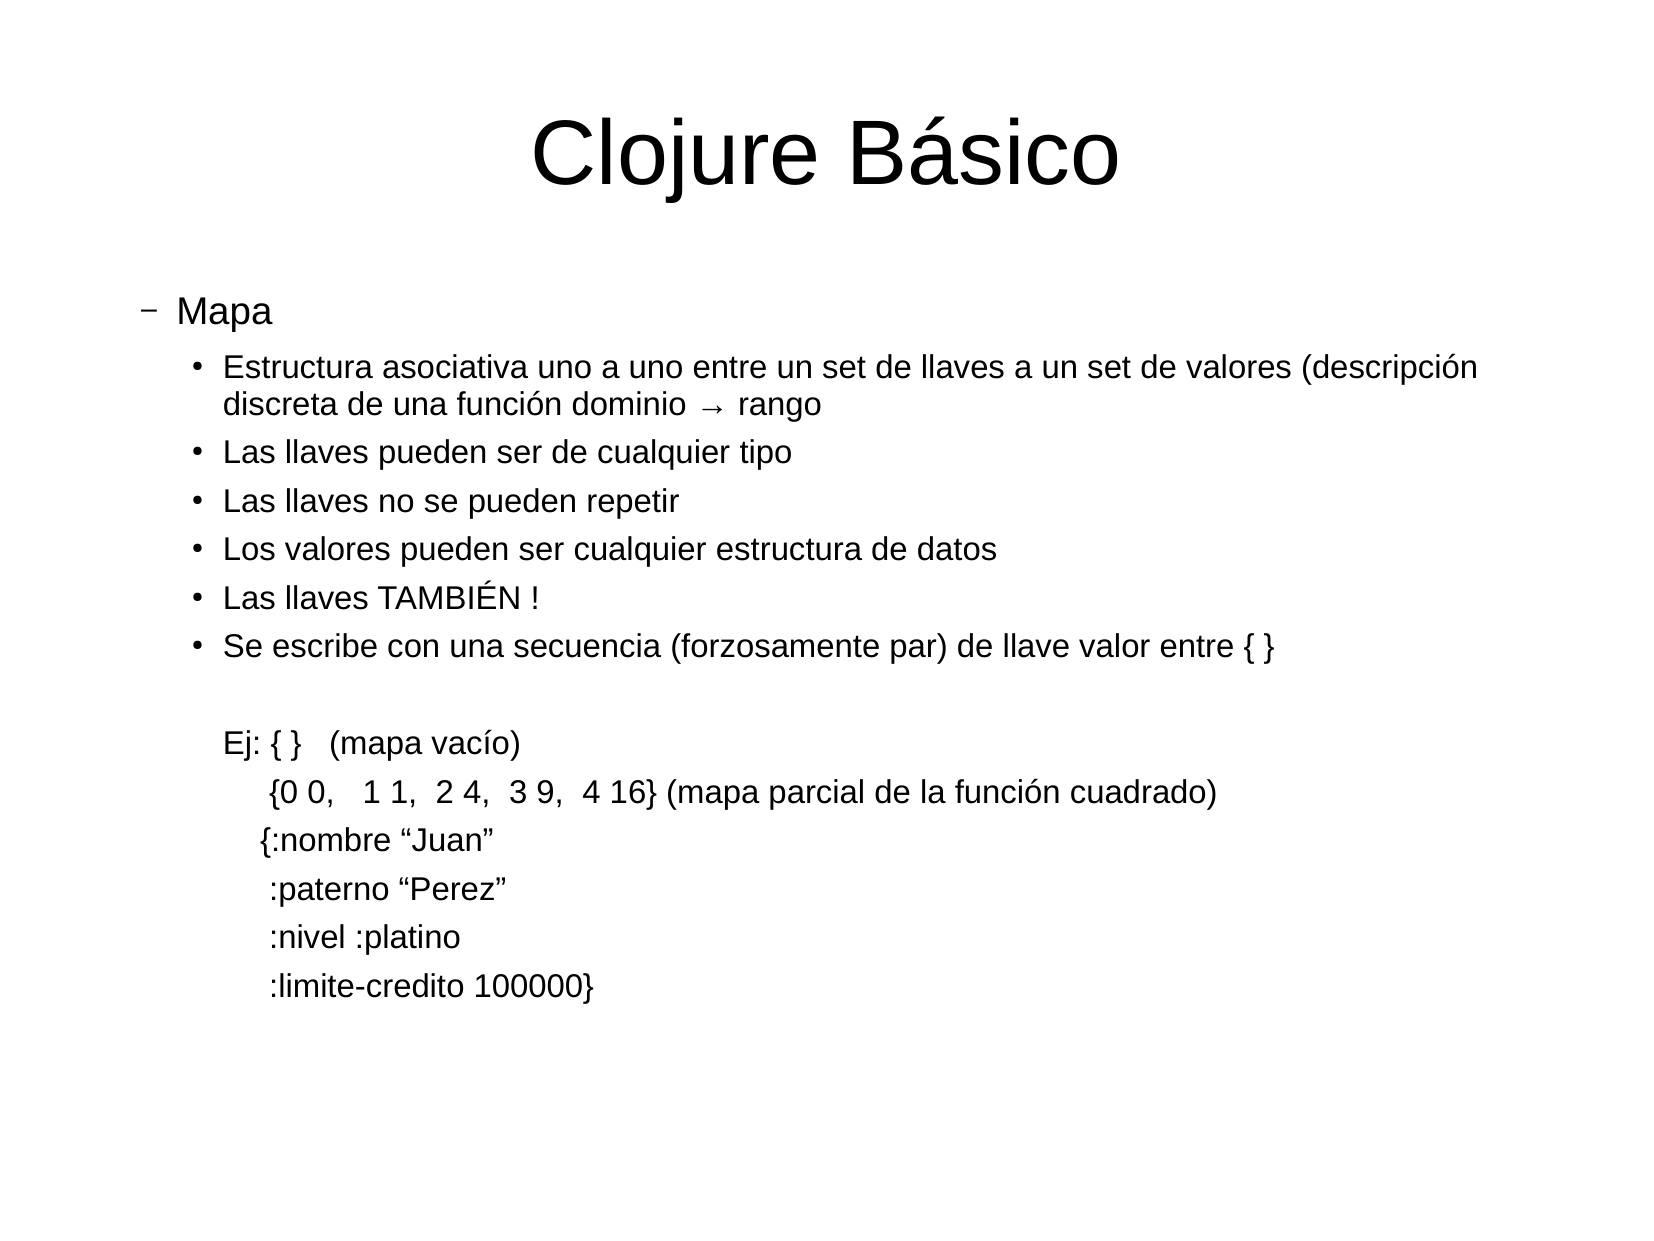

# Clojure Básico
Mapa
Estructura asociativa uno a uno entre un set de llaves a un set de valores (descripción discreta de una función dominio → rango
Las llaves pueden ser de cualquier tipo
Las llaves no se pueden repetir
Los valores pueden ser cualquier estructura de datos
Las llaves TAMBIÉN !
Se escribe con una secuencia (forzosamente par) de llave valor entre { }
Ej: { } (mapa vacío)
 {0 0, 1 1, 2 4, 3 9, 4 16} (mapa parcial de la función cuadrado)
 {:nombre “Juan”
 :paterno “Perez”
 :nivel :platino
 :limite-credito 100000}